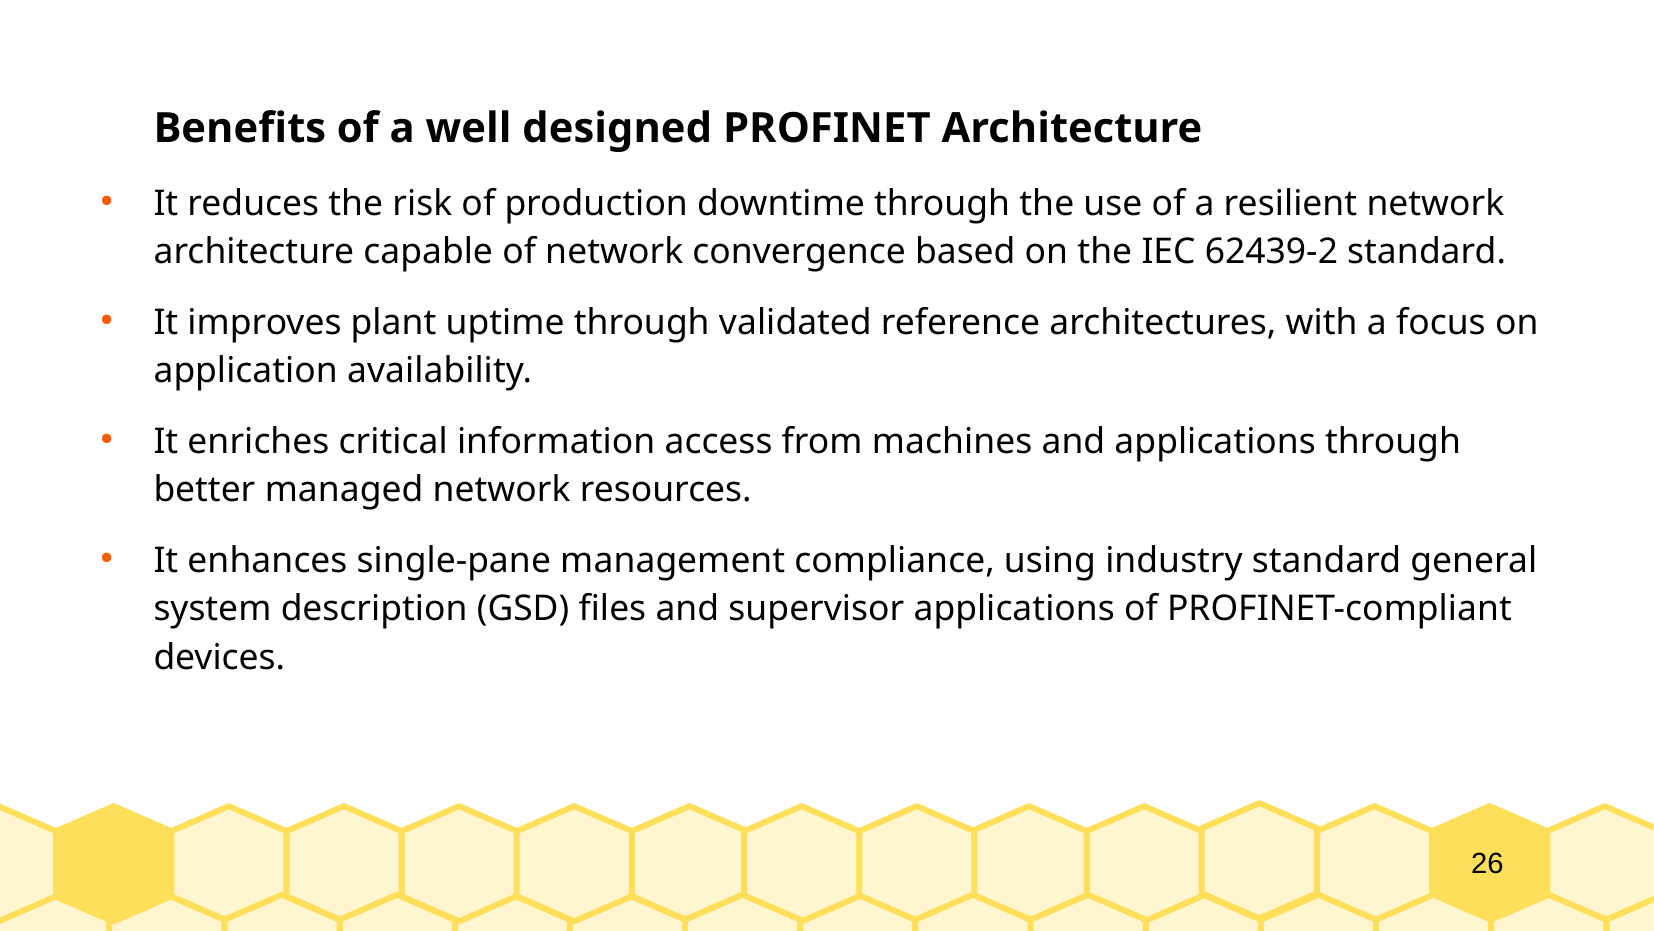

# Benefits of a well designed PROFINET Architecture
It reduces the risk of production downtime through the use of a resilient network architecture capable of network convergence based on the IEC 62439-2 standard.
It improves plant uptime through validated reference architectures, with a focus on application availability.
It enriches critical information access from machines and applications through better managed network resources.
It enhances single-pane management compliance, using industry standard general system description (GSD) files and supervisor applications of PROFINET-compliant devices.